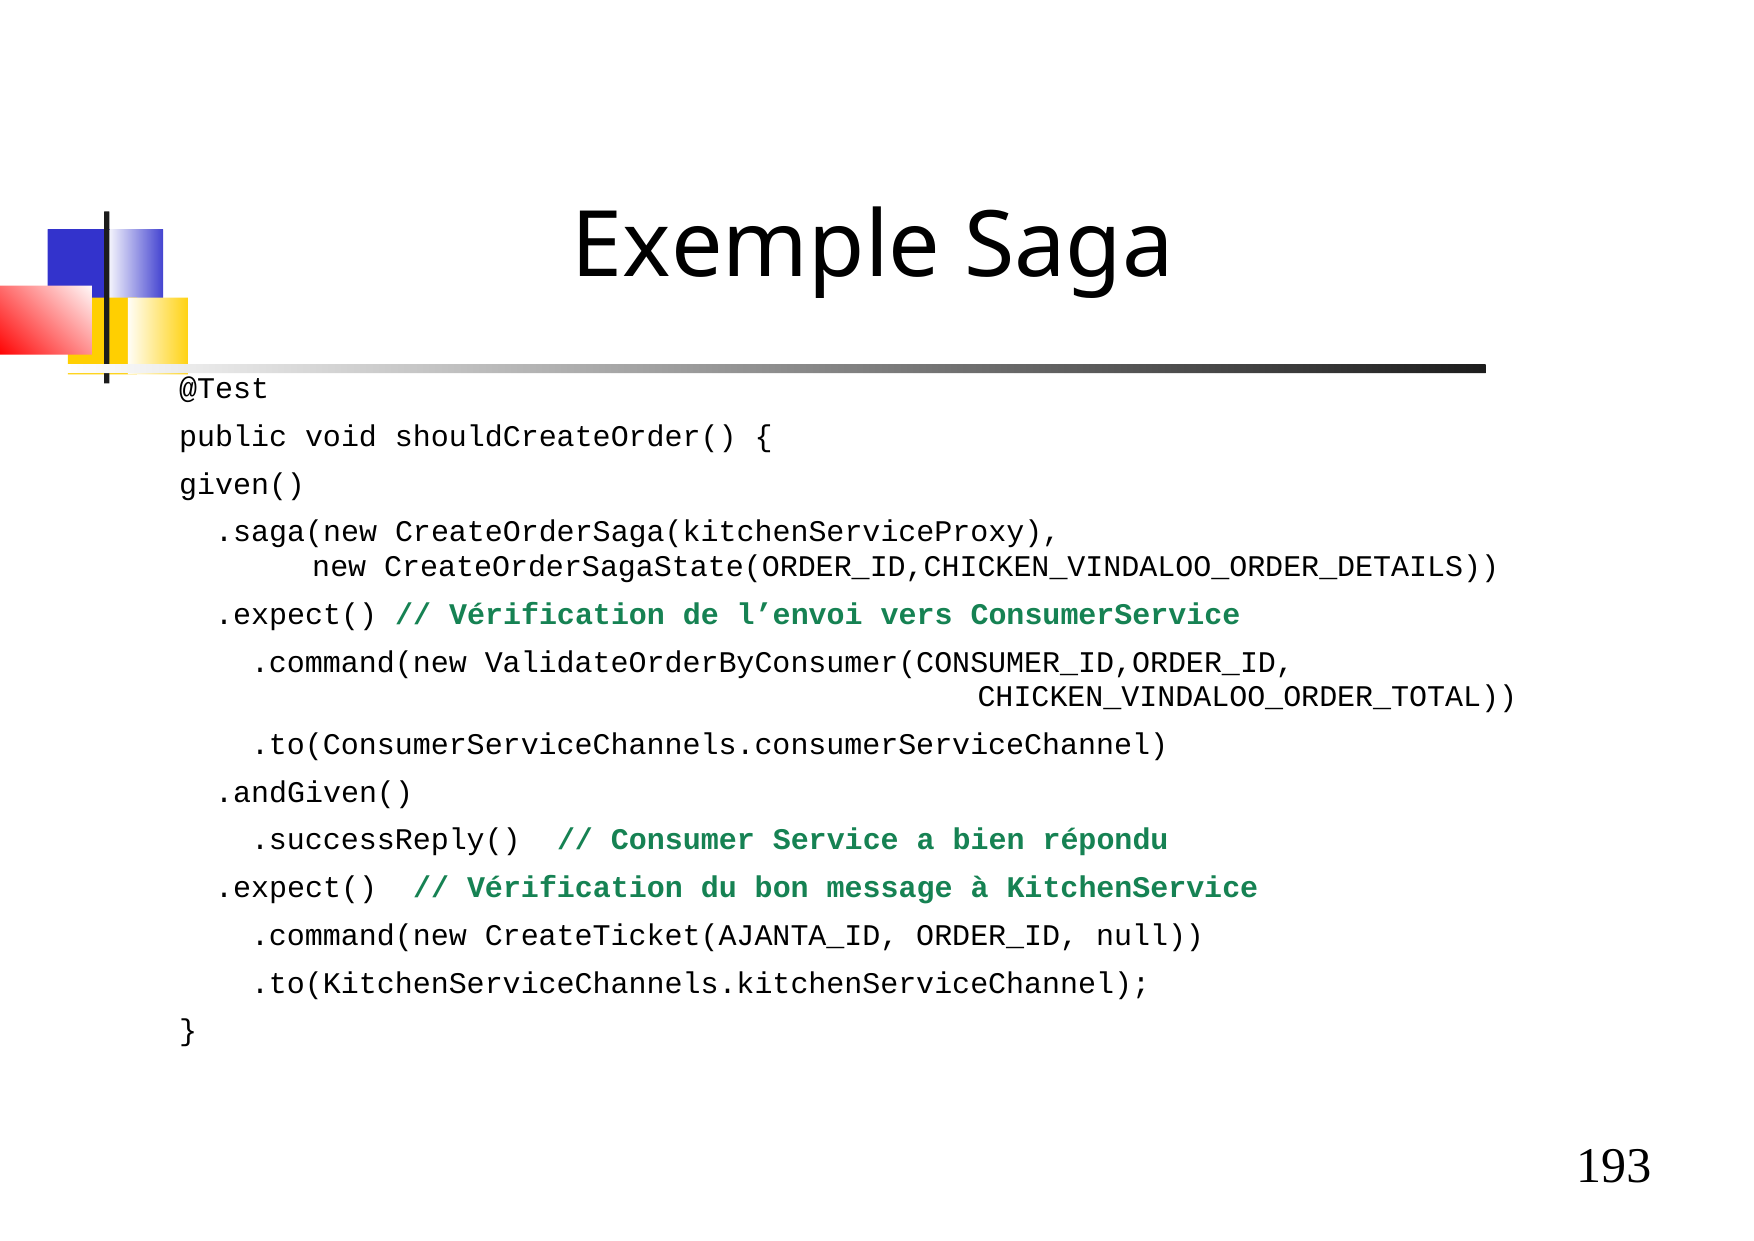

# Exemple Saga
@Test
public void shouldCreateOrder() {
given()
 .saga(new CreateOrderSaga(kitchenServiceProxy),
 new CreateOrderSagaState(ORDER_ID,CHICKEN_VINDALOO_ORDER_DETAILS))
 .expect() // Vérification de l’envoi vers ConsumerService
 .command(new ValidateOrderByConsumer(CONSUMER_ID,ORDER_ID, CHICKEN_VINDALOO_ORDER_TOTAL))
 .to(ConsumerServiceChannels.consumerServiceChannel)
 .andGiven()
 .successReply() // Consumer Service a bien répondu
 .expect() // Vérification du bon message à KitchenService
 .command(new CreateTicket(AJANTA_ID, ORDER_ID, null))
 .to(KitchenServiceChannels.kitchenServiceChannel);
}